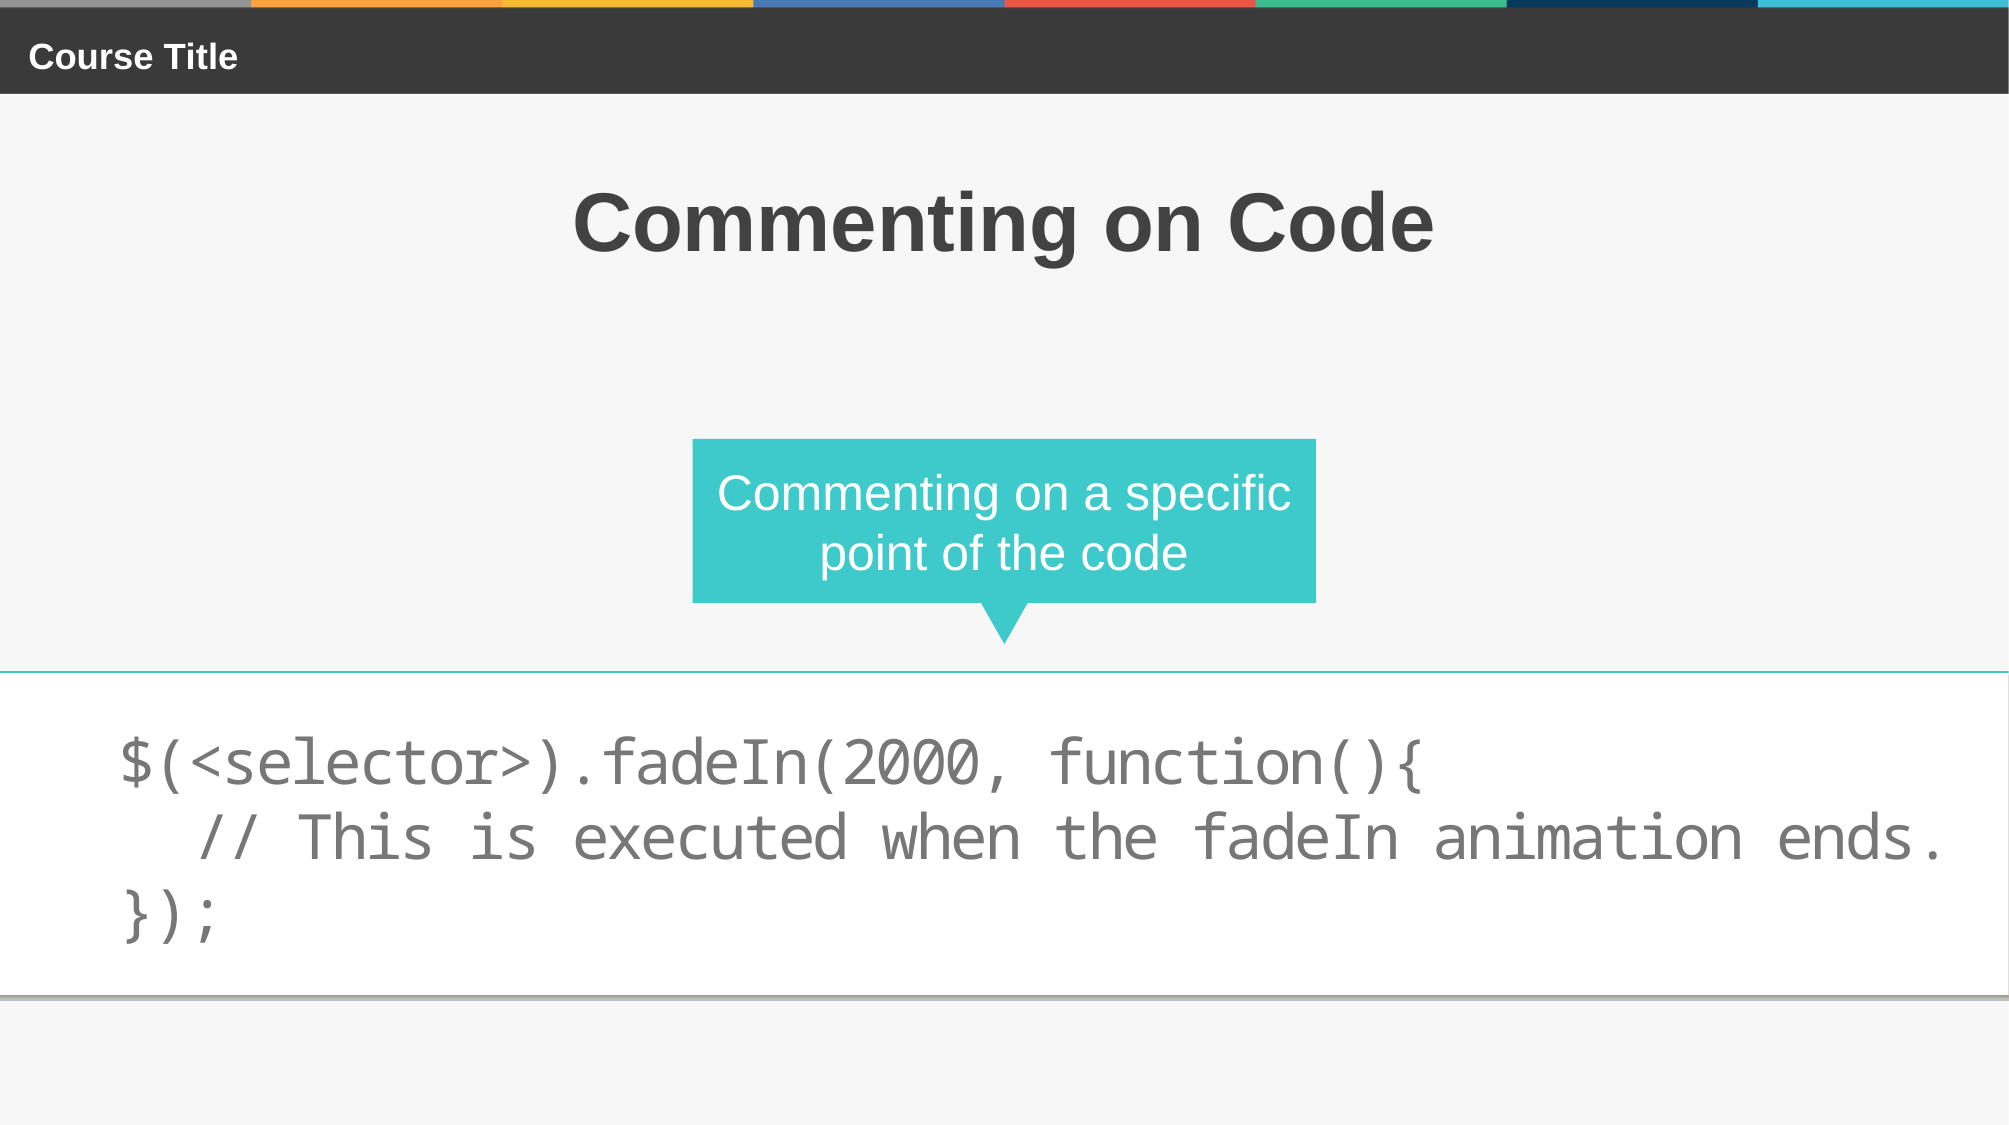

Course Title
Commenting on Code
Commenting on a specific point of the code
$(<selector>).fadeIn(2000, function(){
	// This is executed when the fadeIn animation ends.
});